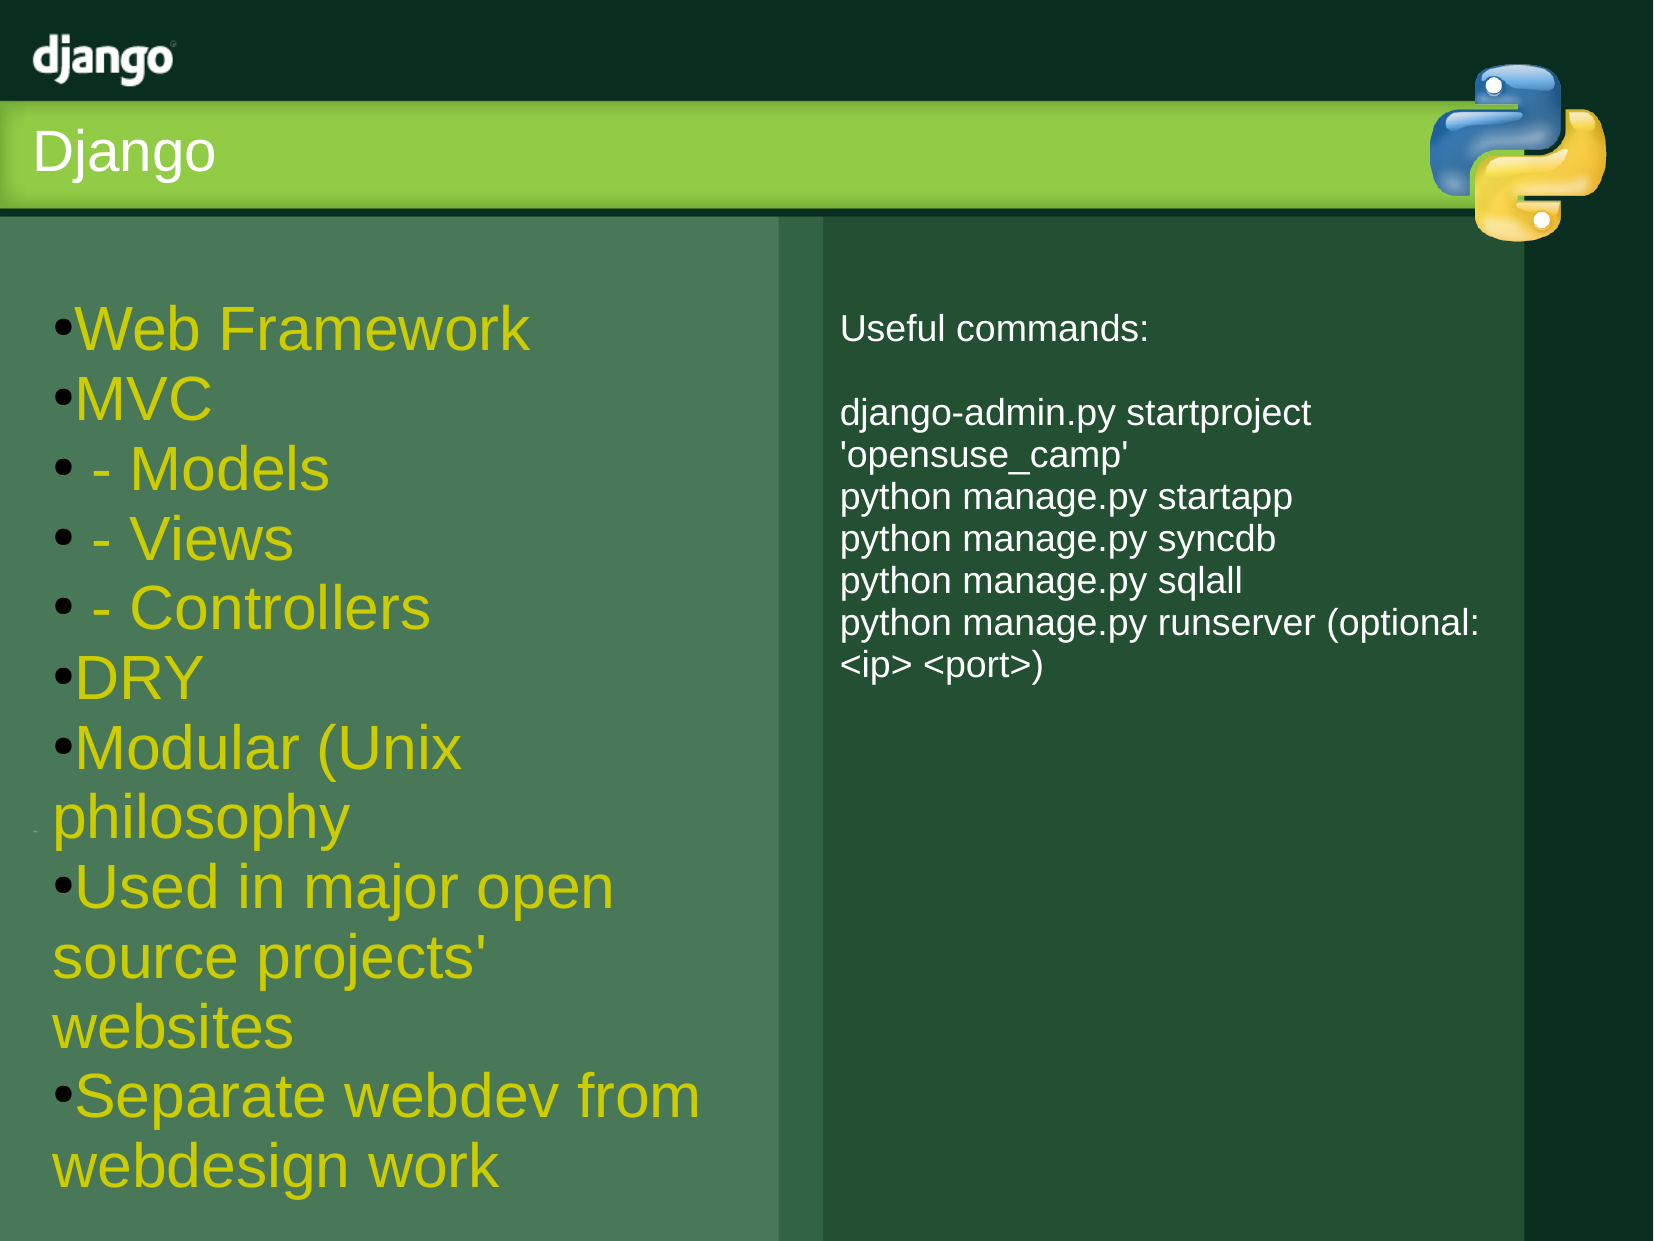

Django
Web Framework
MVC
 - Models
 - Views
 - Controllers
DRY
Modular (Unix philosophy
Used in major open source projects' websites
Separate webdev from webdesign work
Useful commands:
django-admin.py startproject 'opensuse_camp'
python manage.py startapp
python manage.py syncdb
python manage.py sqlall
python manage.py runserver (optional: <ip> <port>)